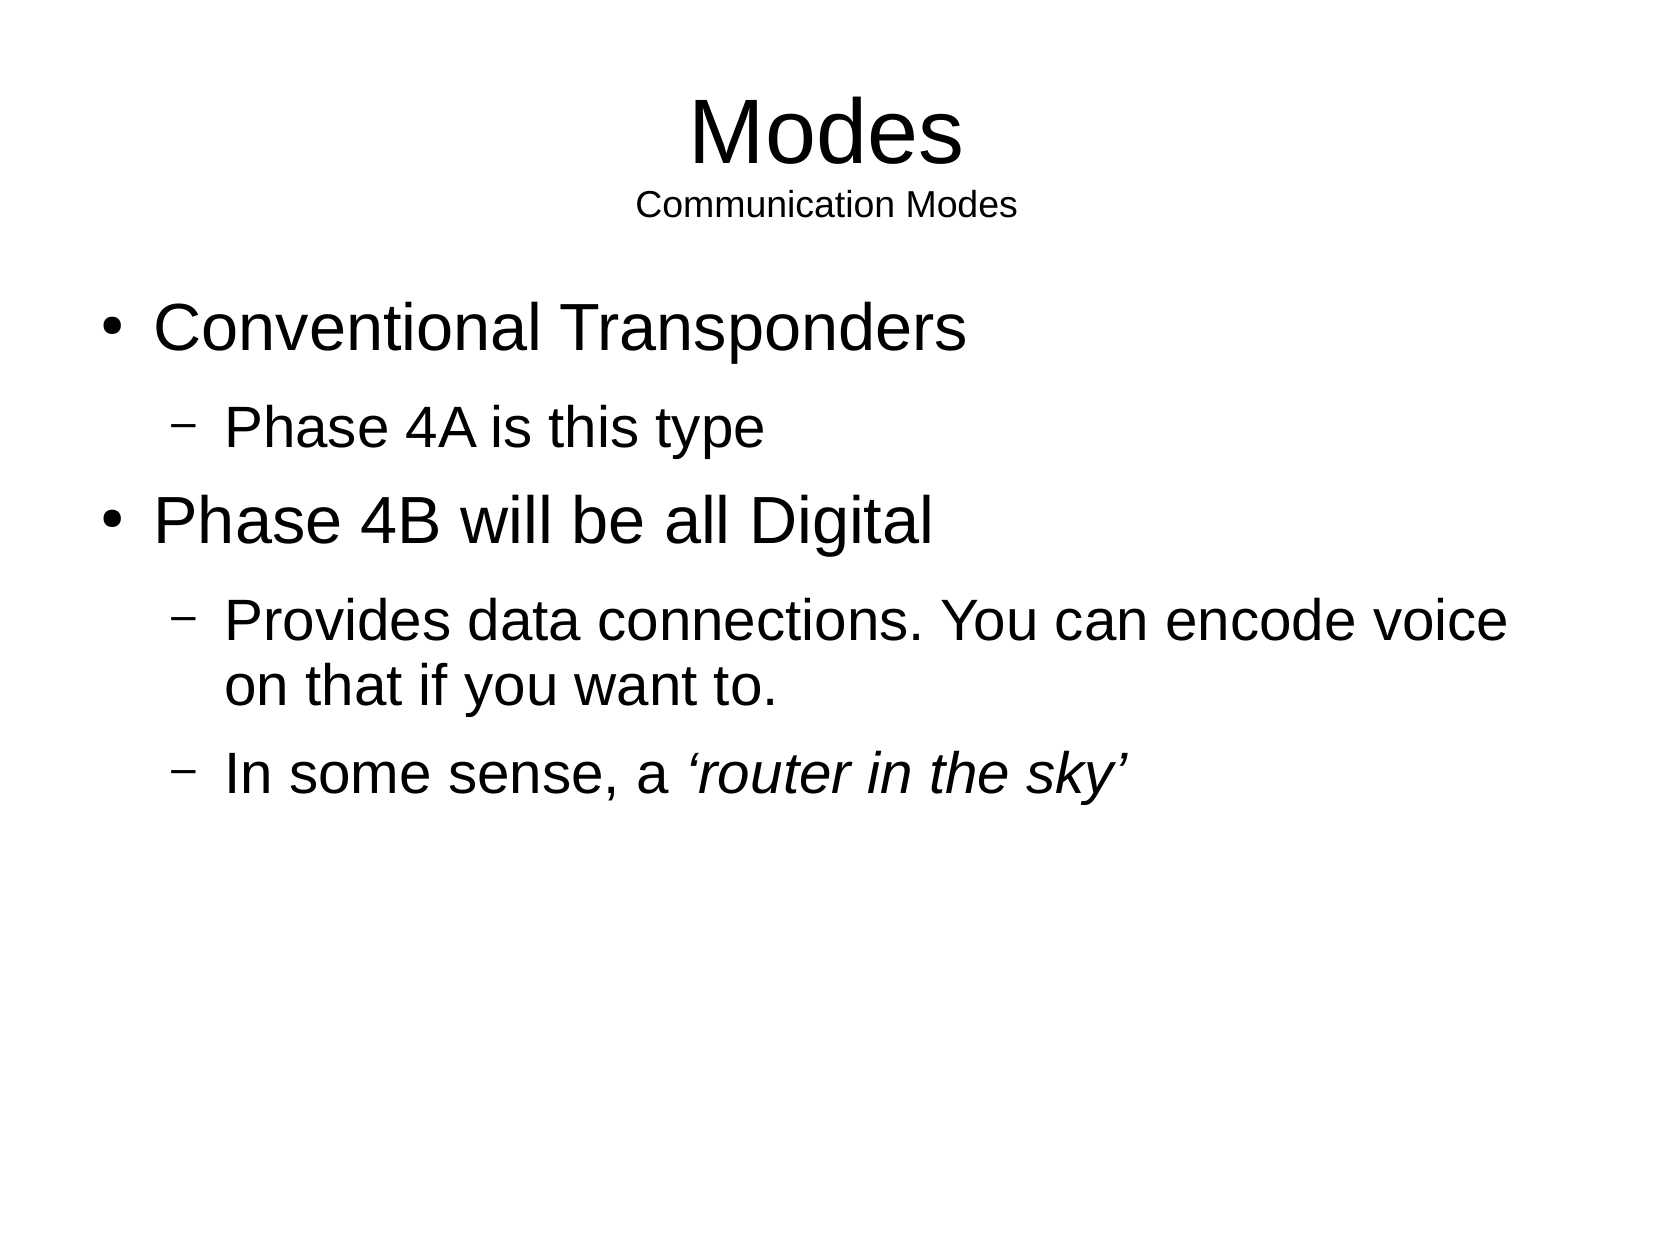

# Modes Communication Modes
Conventional Transponders
Phase 4A is this type
Phase 4B will be all Digital
Provides data connections. You can encode voice on that if you want to.
In some sense, a ‘router in the sky’